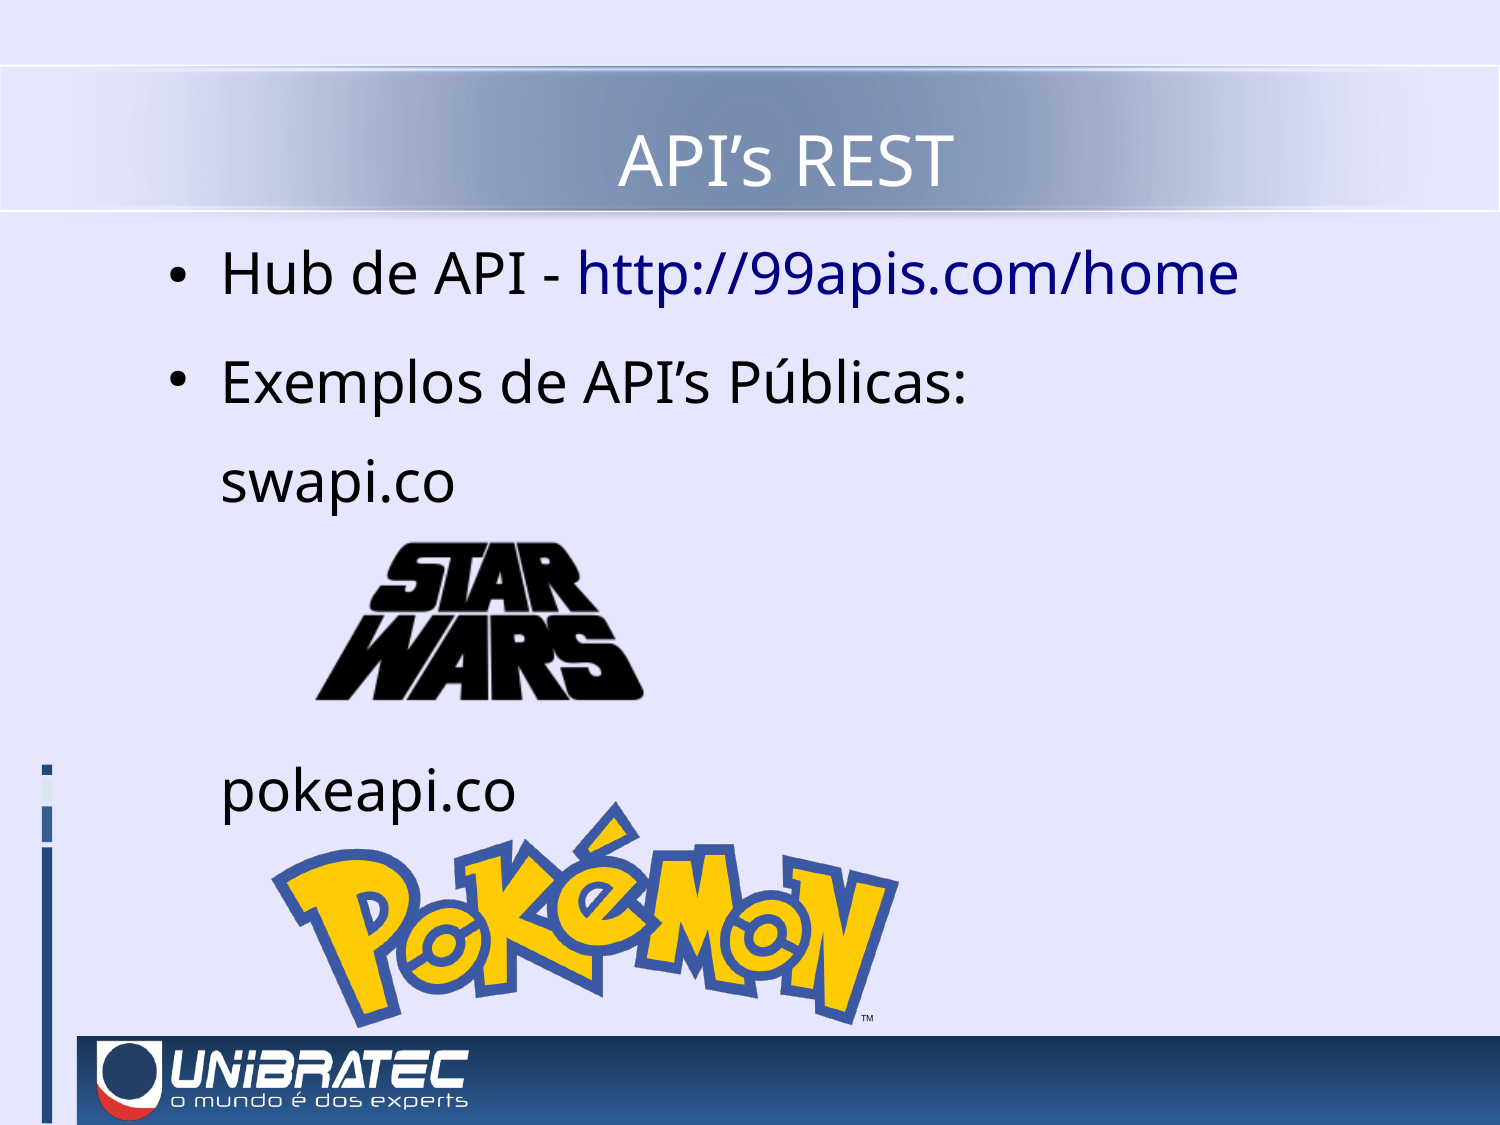

# API’s REST
Hub de API - http://99apis.com/home
Exemplos de API’s Públicas:
swapi.co
pokeapi.co